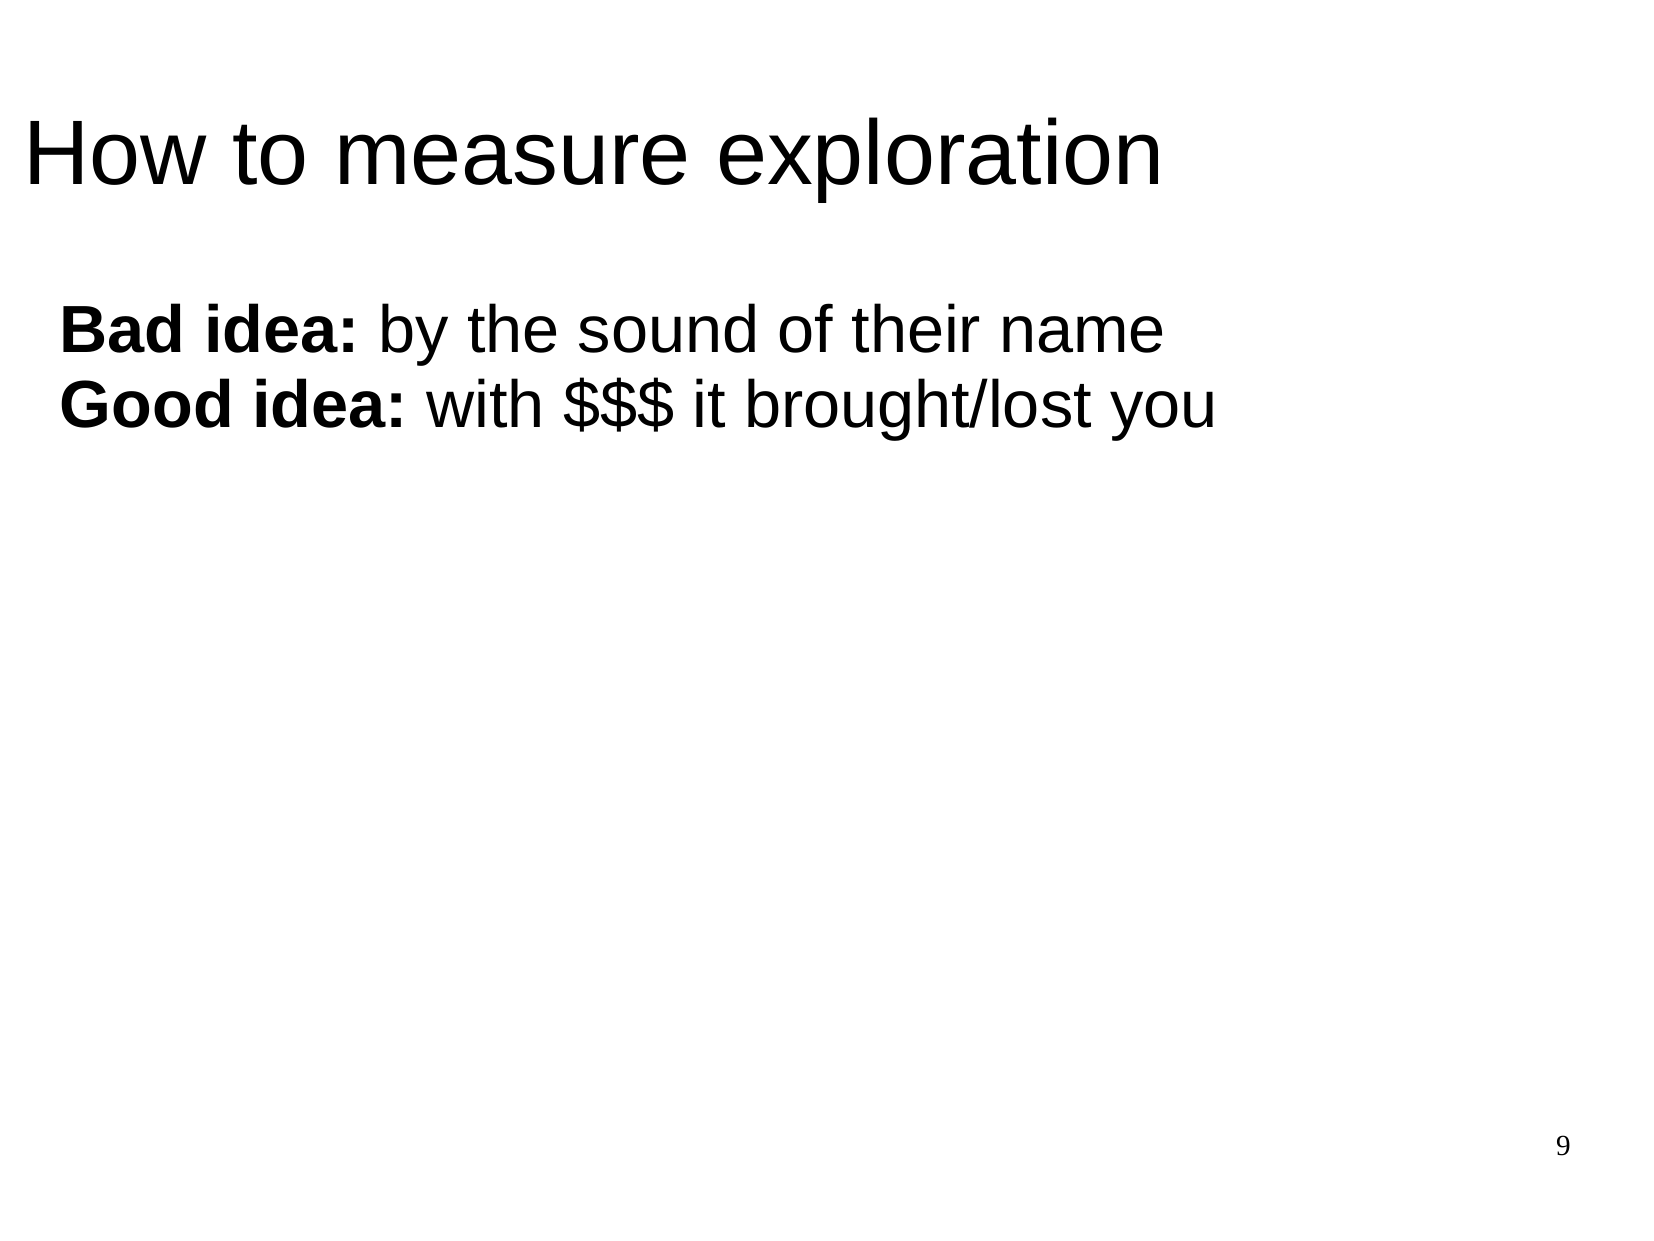

# How to measure exploration
Bad idea: by the sound of their name
Good idea: with $$$ it brought/lost you
9